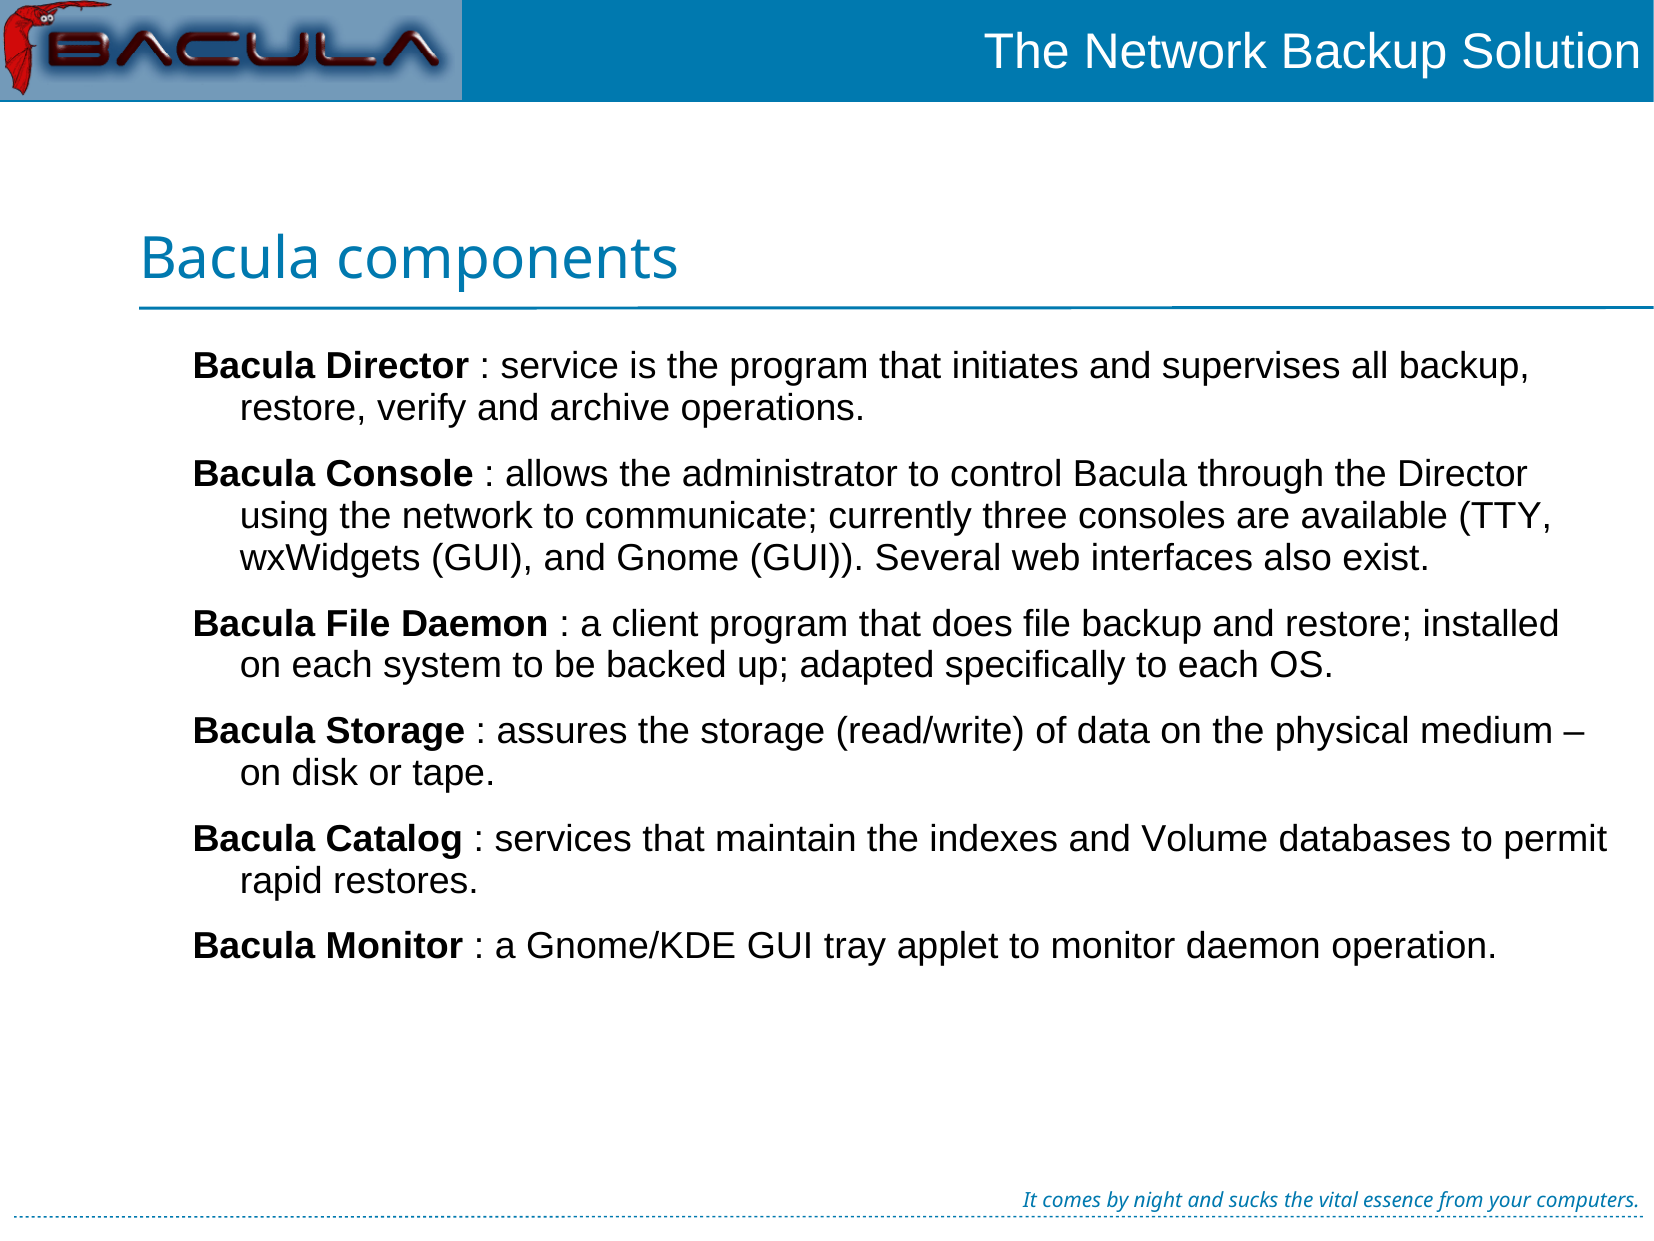

# Bacula components
Bacula Director : service is the program that initiates and supervises all backup, restore, verify and archive operations.
Bacula Console : allows the administrator to control Bacula through the Director using the network to communicate; currently three consoles are available (TTY, wxWidgets (GUI), and Gnome (GUI)). Several web interfaces also exist.
Bacula File Daemon : a client program that does file backup and restore; installed on each system to be backed up; adapted specifically to each OS.
Bacula Storage : assures the storage (read/write) of data on the physical medium – on disk or tape.
Bacula Catalog : services that maintain the indexes and Volume databases to permit rapid restores.
Bacula Monitor : a Gnome/KDE GUI tray applet to monitor daemon operation.